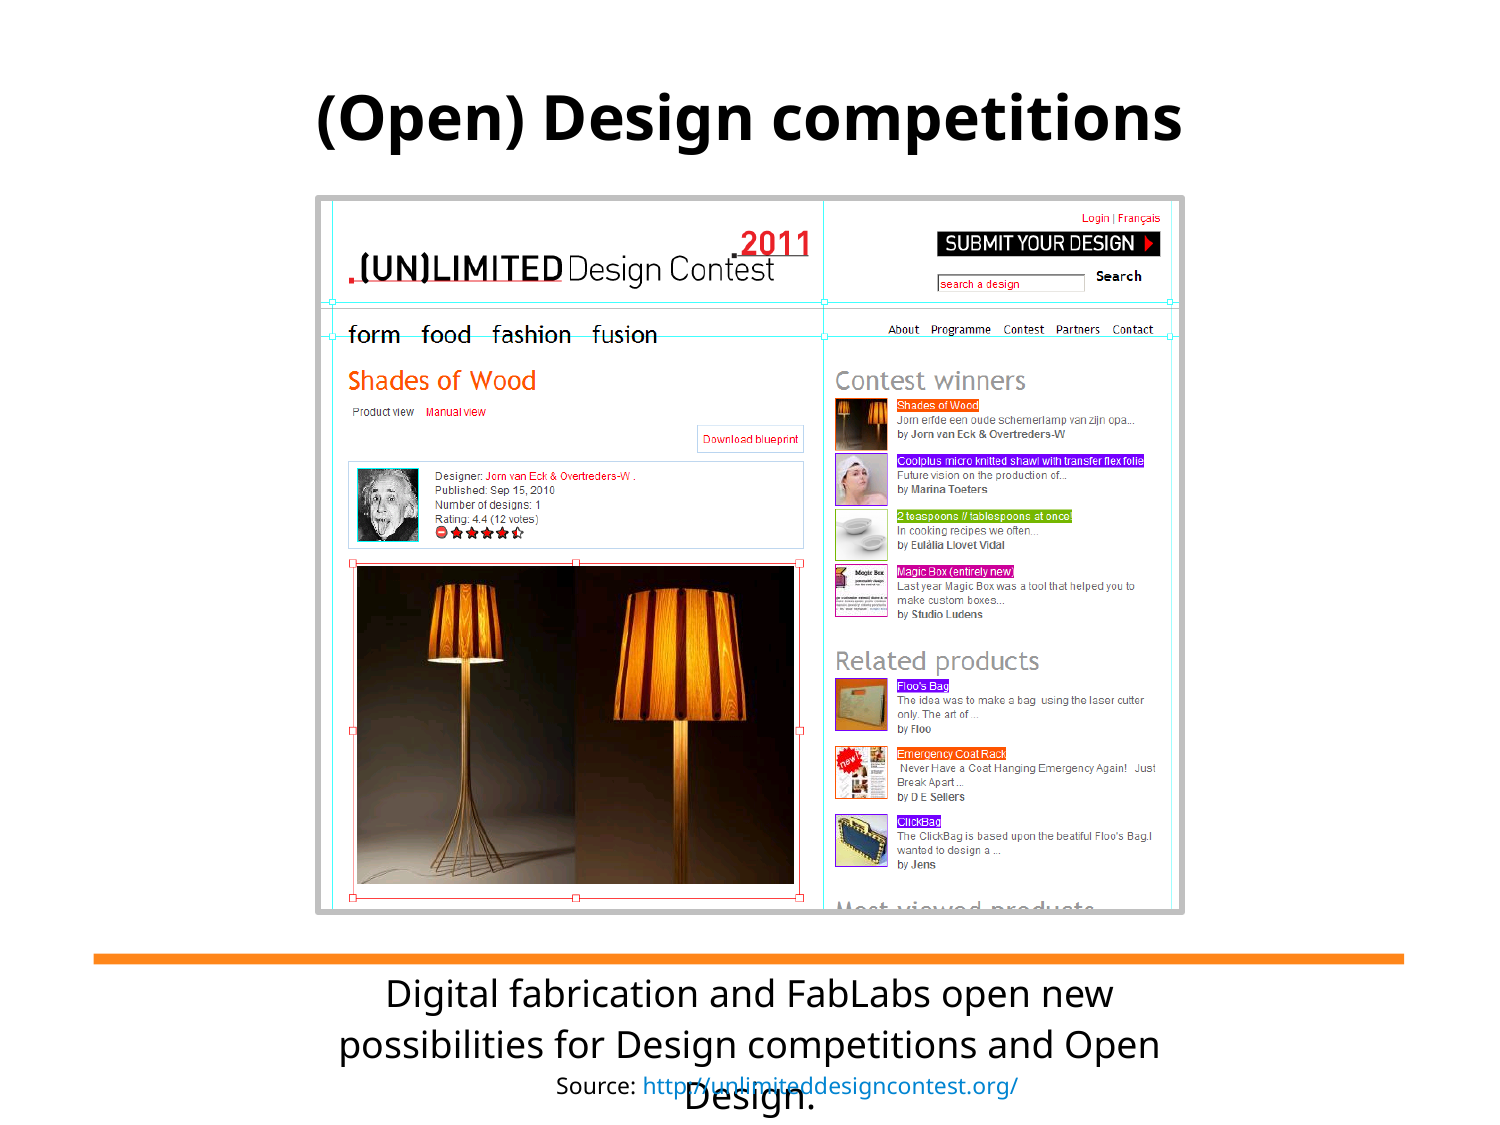

# (Open) Design competitions
Digital fabrication and FabLabs open new possibilities for Design competitions and Open Design.
Source: http://unlimiteddesigncontest.org/